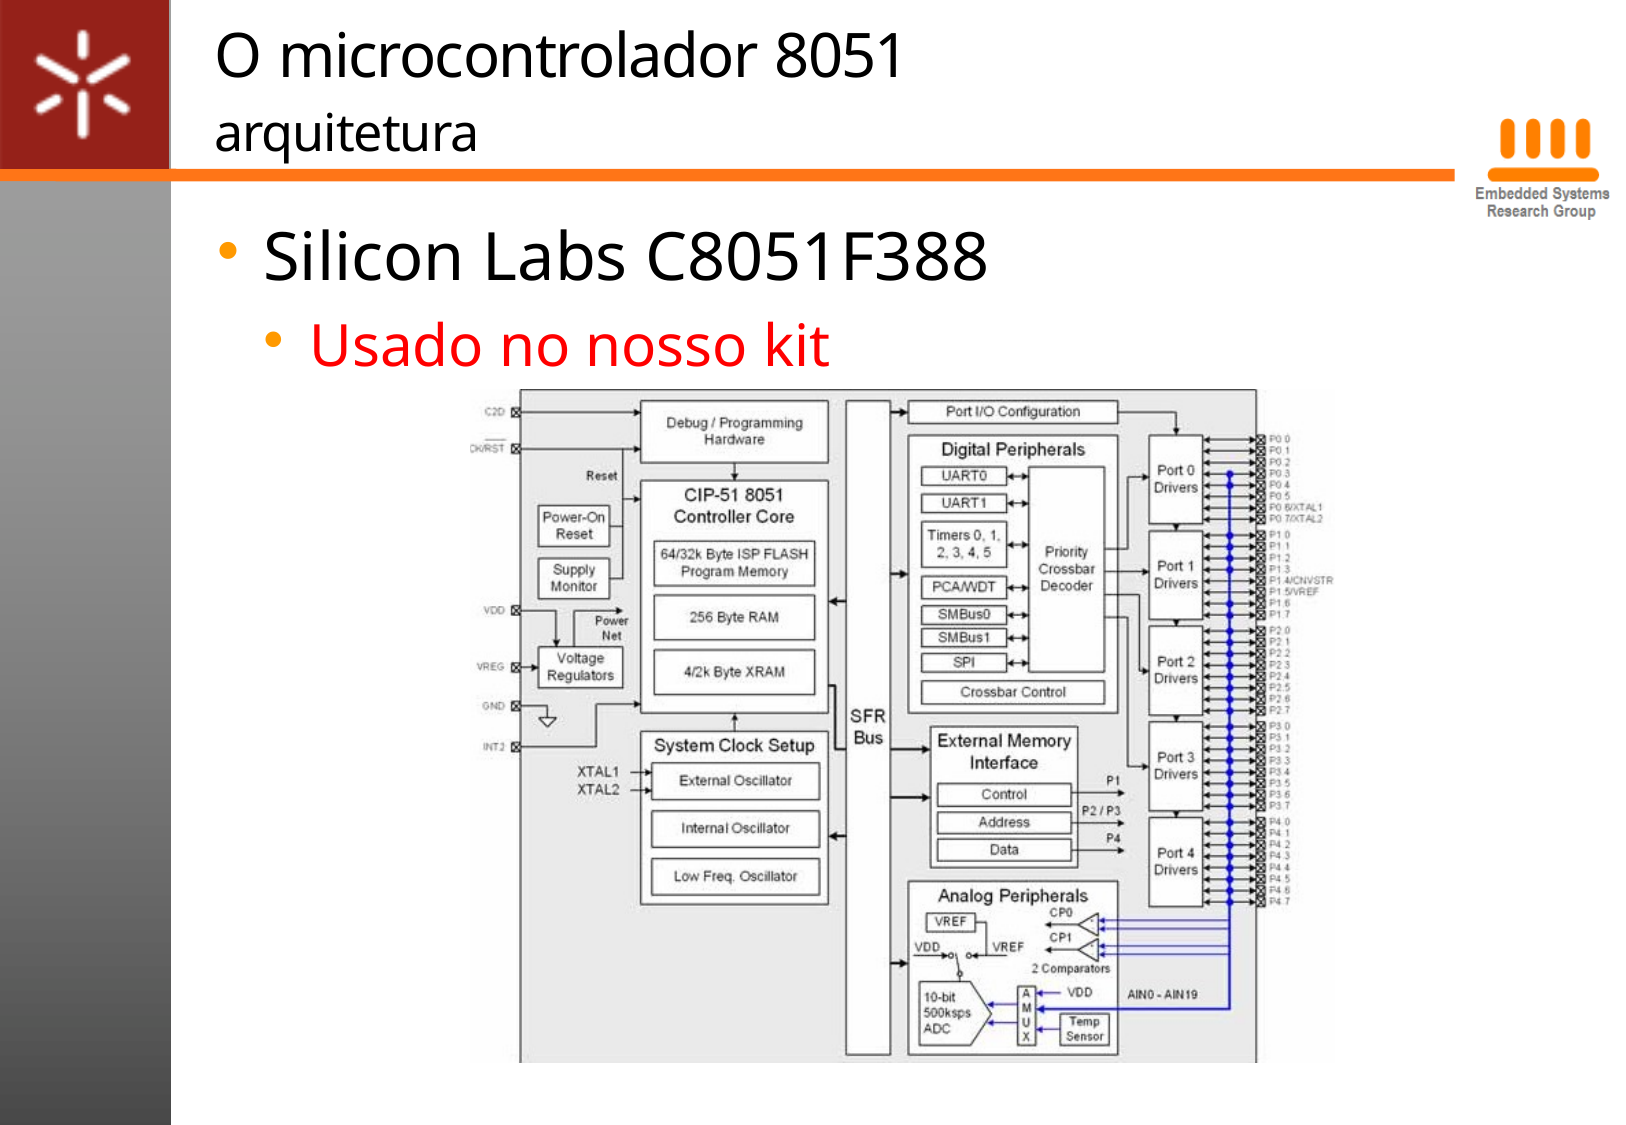

# O microcontrolador 8051 arquitetura
Silicon Labs C8051F388
Usado no nosso kit